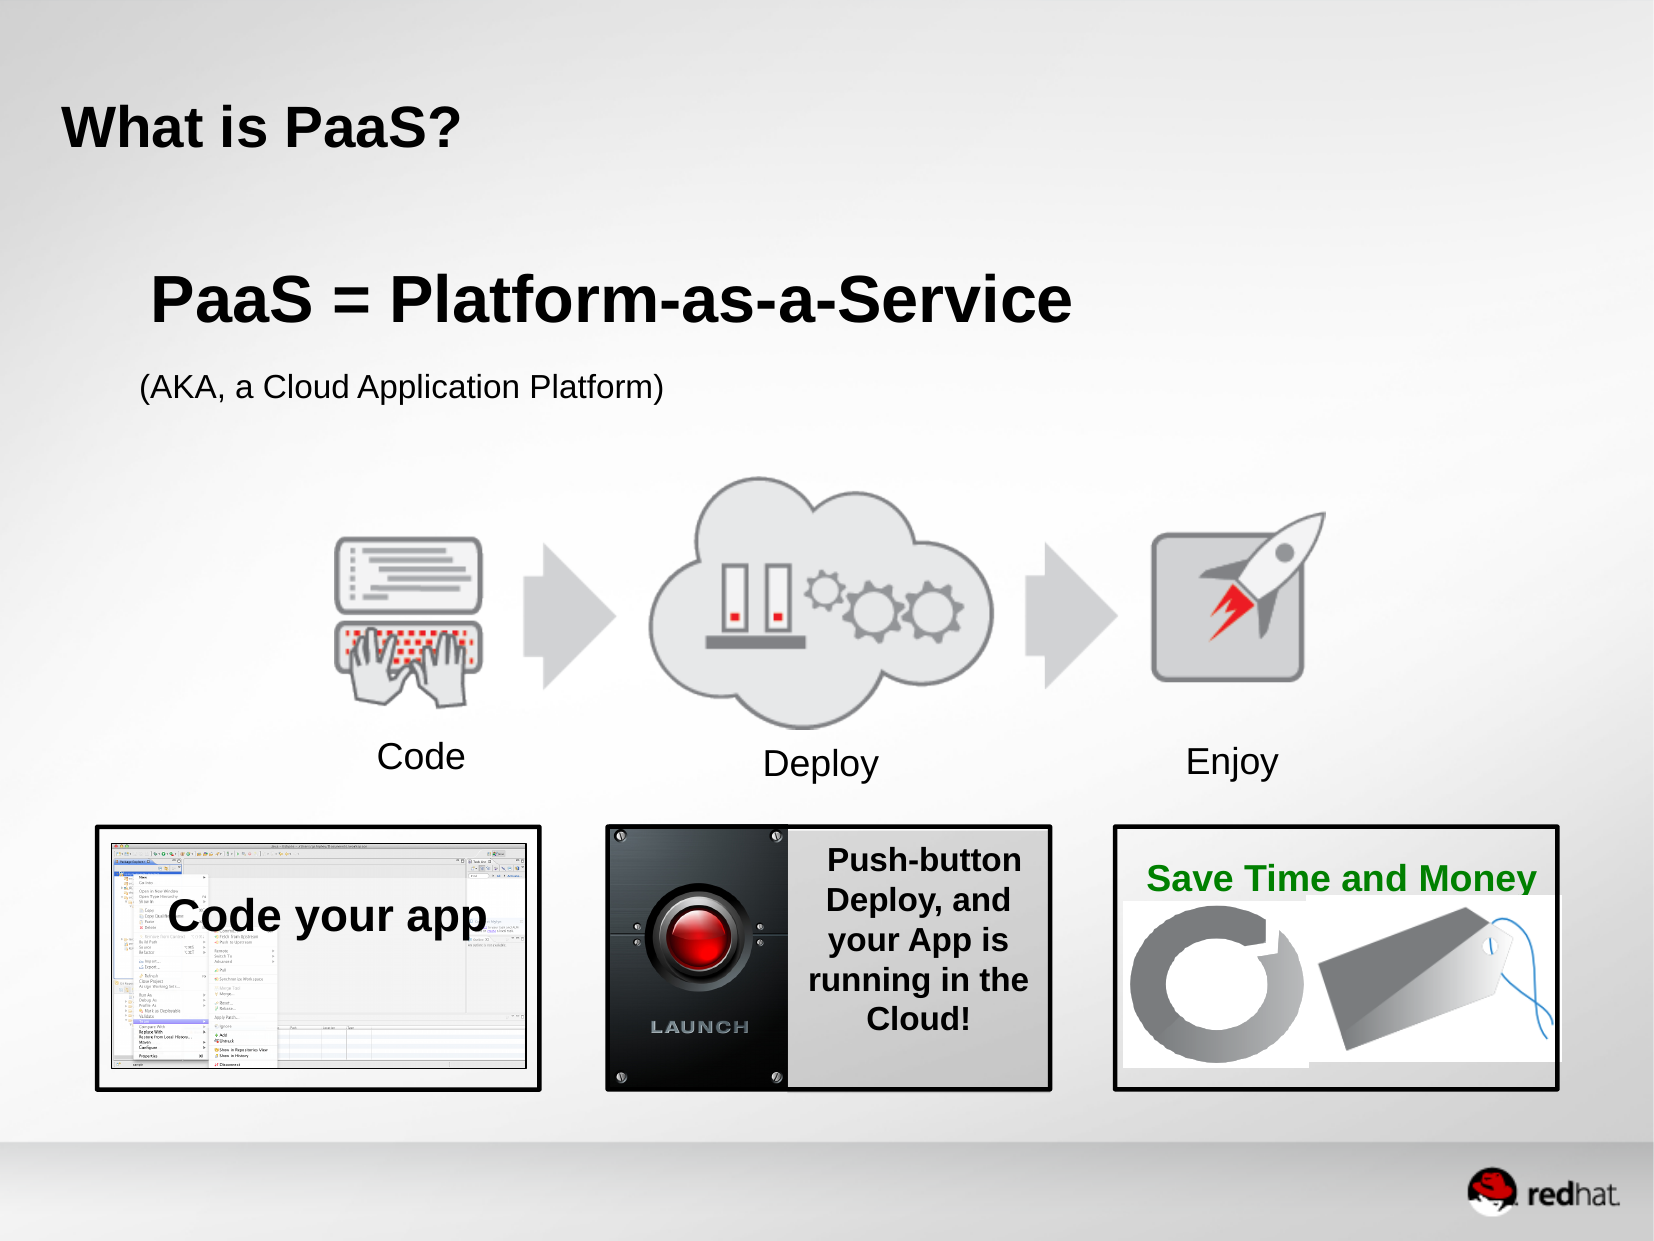

What is PaaS?
PaaS = Platform-as-a-Service
(AKA, a Cloud Application Platform)
Code
Enjoy
Deploy
Push-button Deploy, and your App is running in the Cloud!
Save Time and Money
Code your app